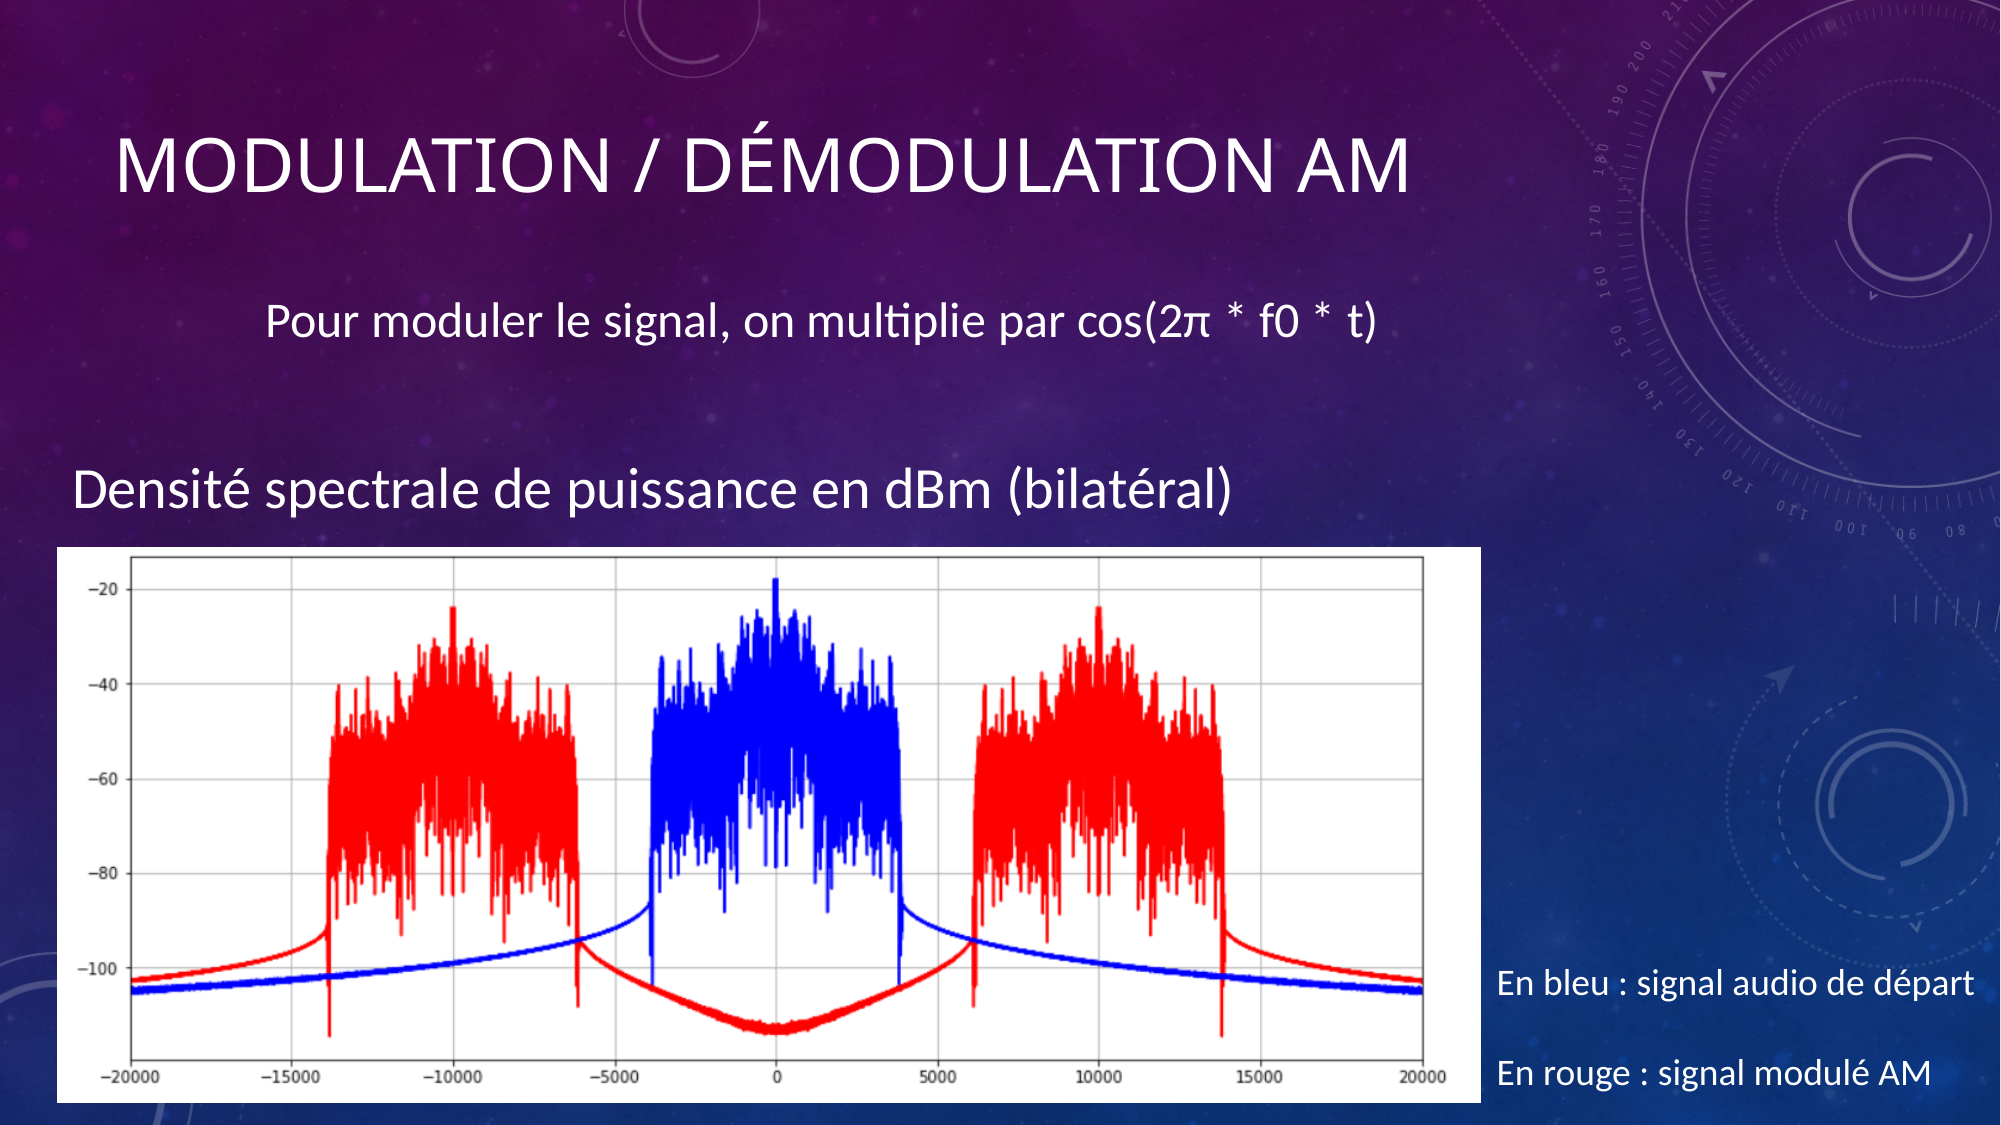

# MODULATION / DÉMODULATION AM
Pour moduler le signal, on multiplie par cos(2π * f0 * t)
Densité spectrale de puissance en dBm (bilatéral)
En bleu : signal audio de départ
En rouge : signal modulé AM